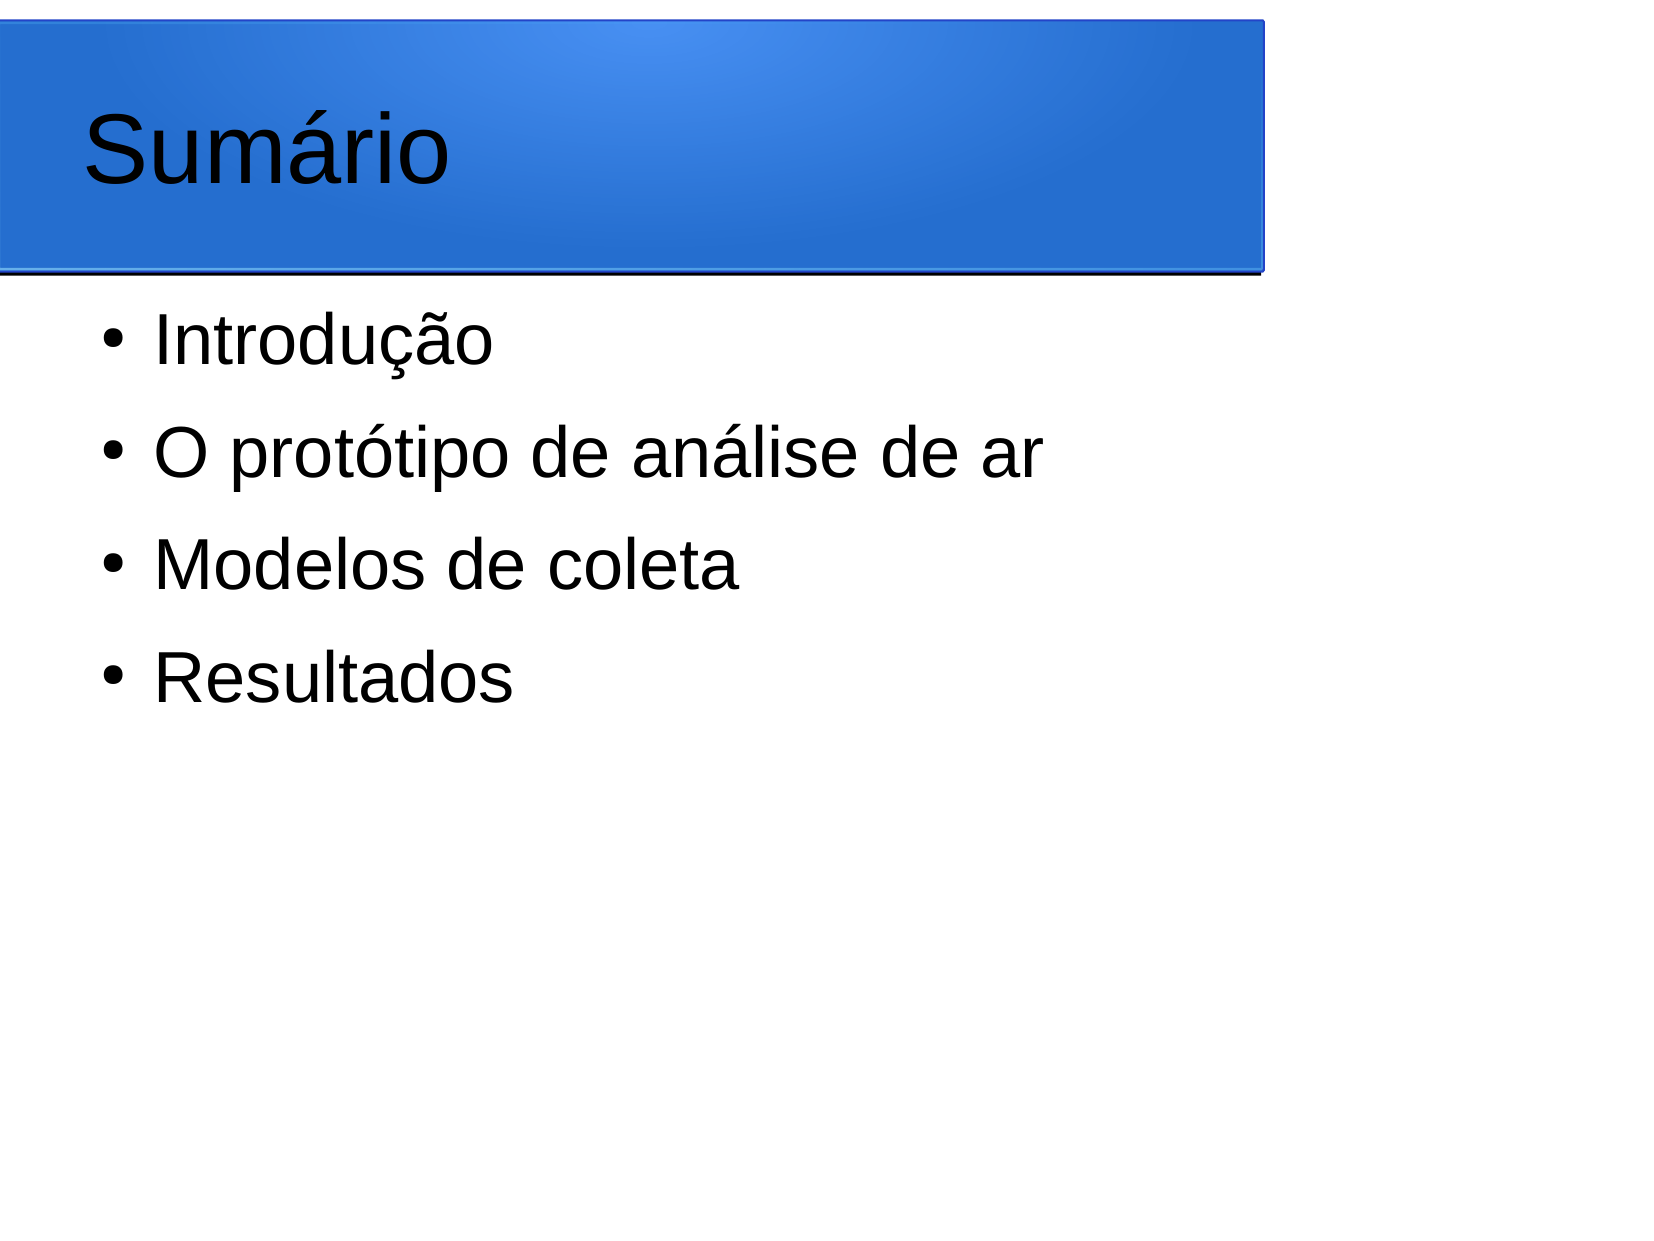

# Sumário
Introdução
O protótipo de análise de ar
Modelos de coleta
Resultados